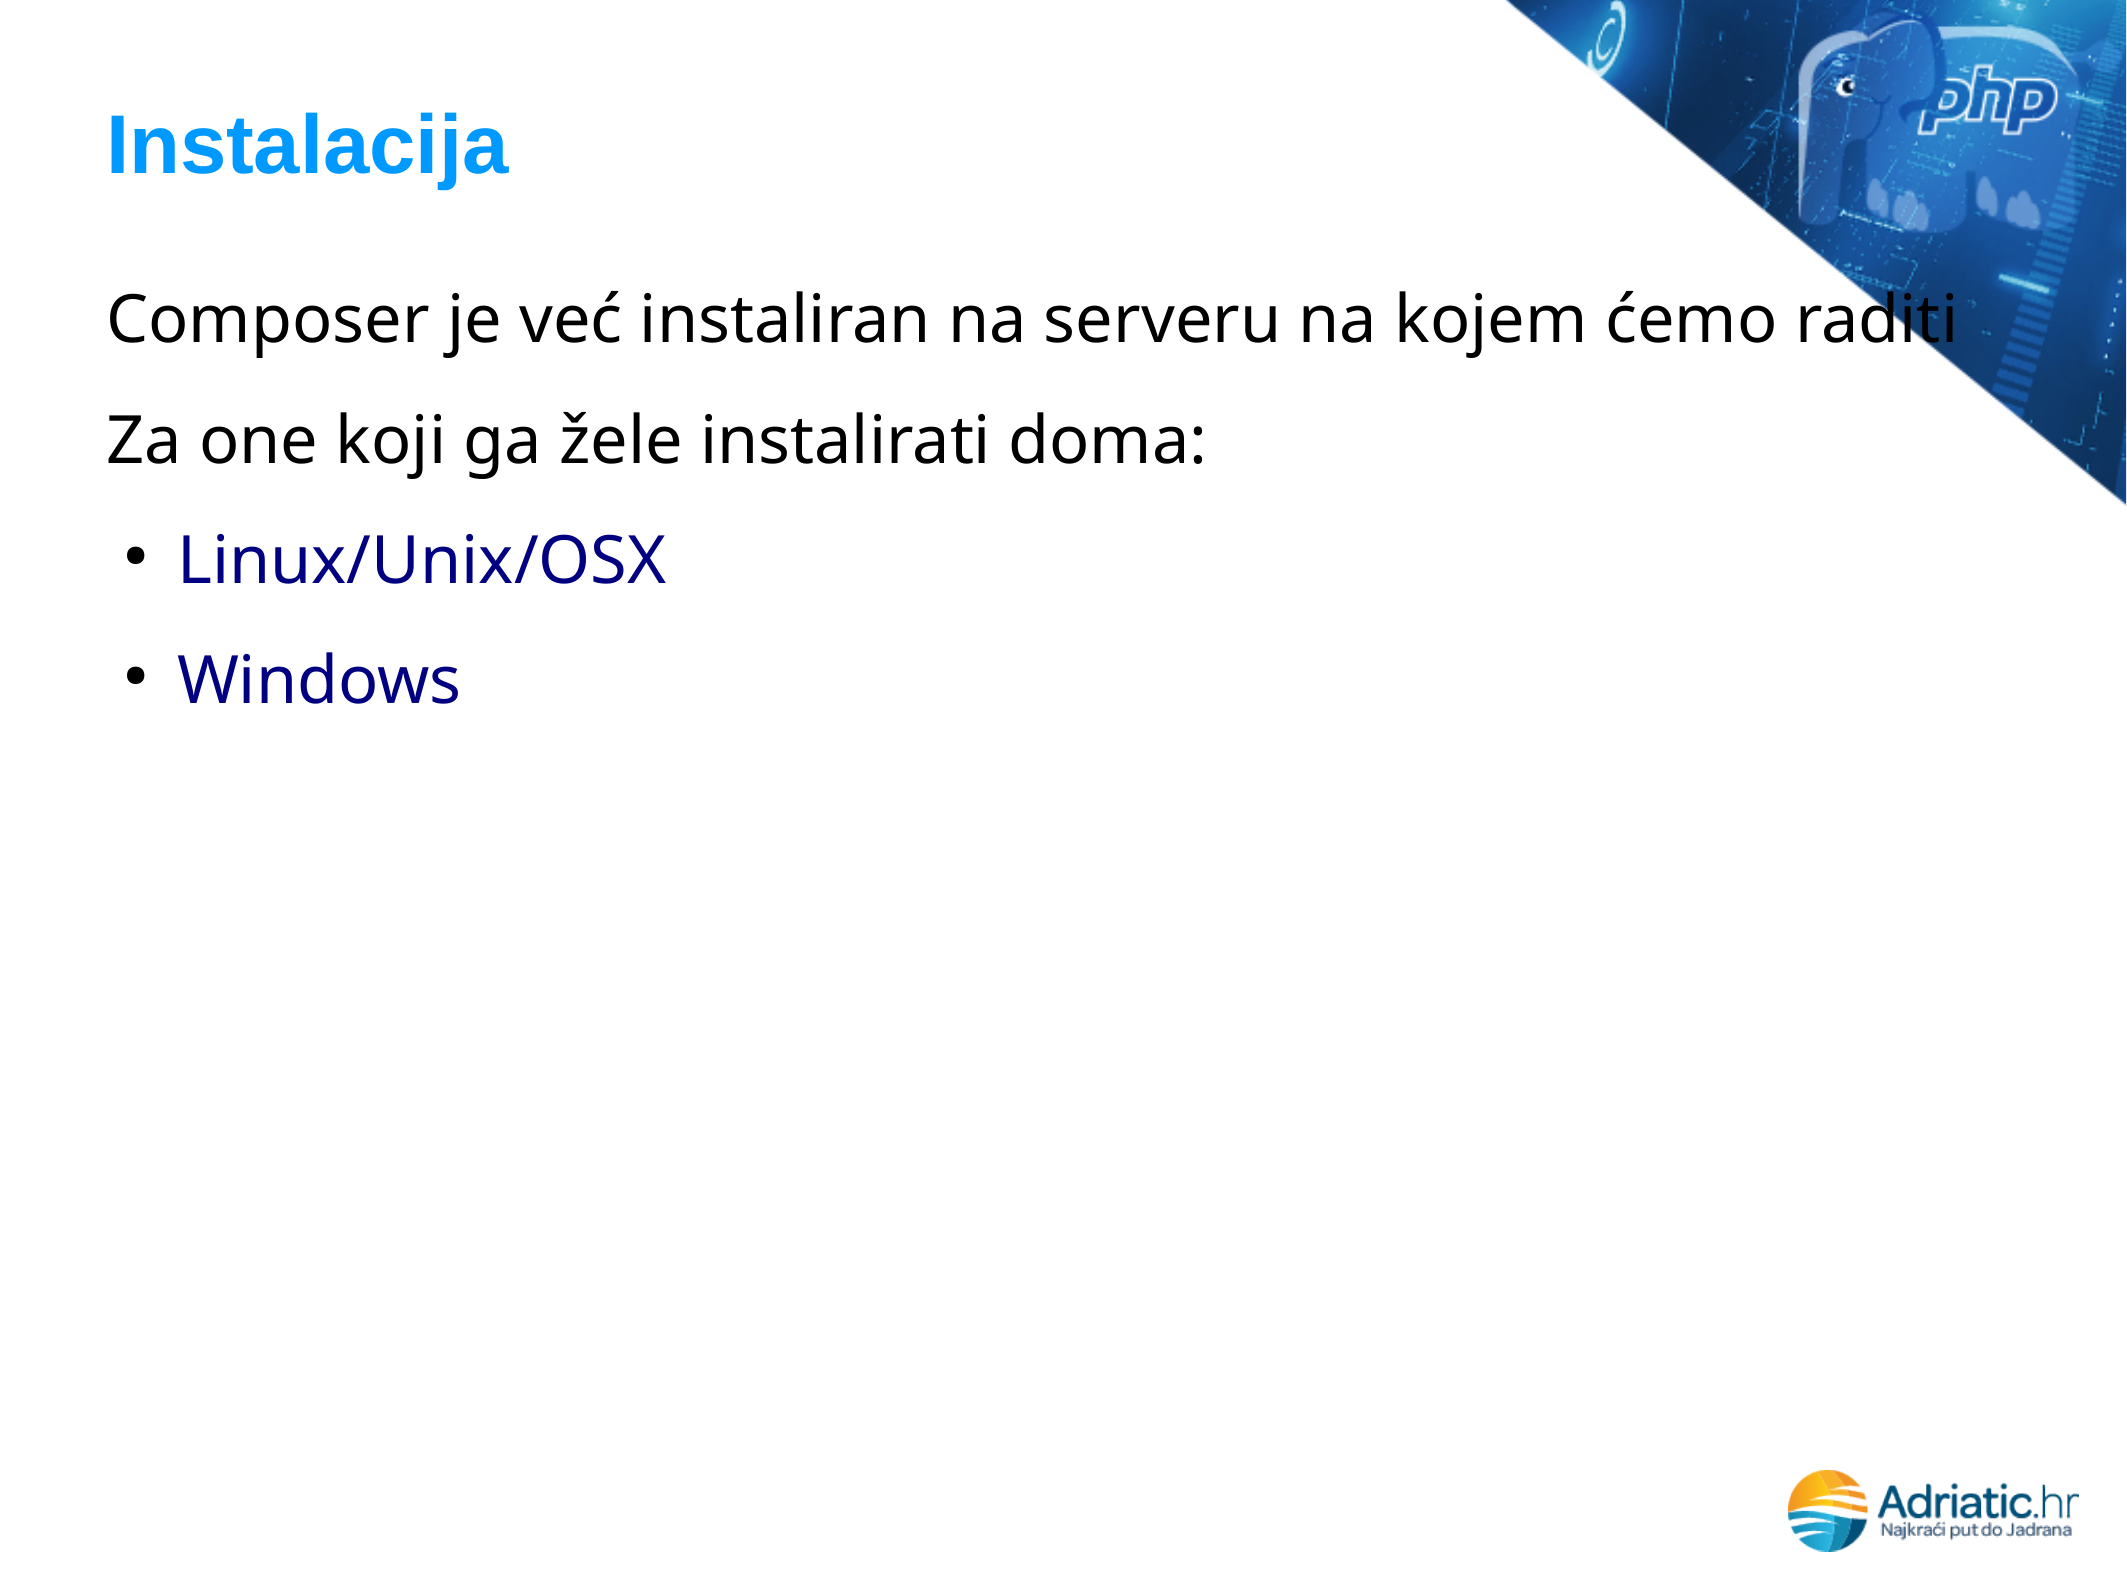

# Instalacija
Composer je već instaliran na serveru na kojem ćemo raditi
Za one koji ga žele instalirati doma:
Linux/Unix/OSX
Windows